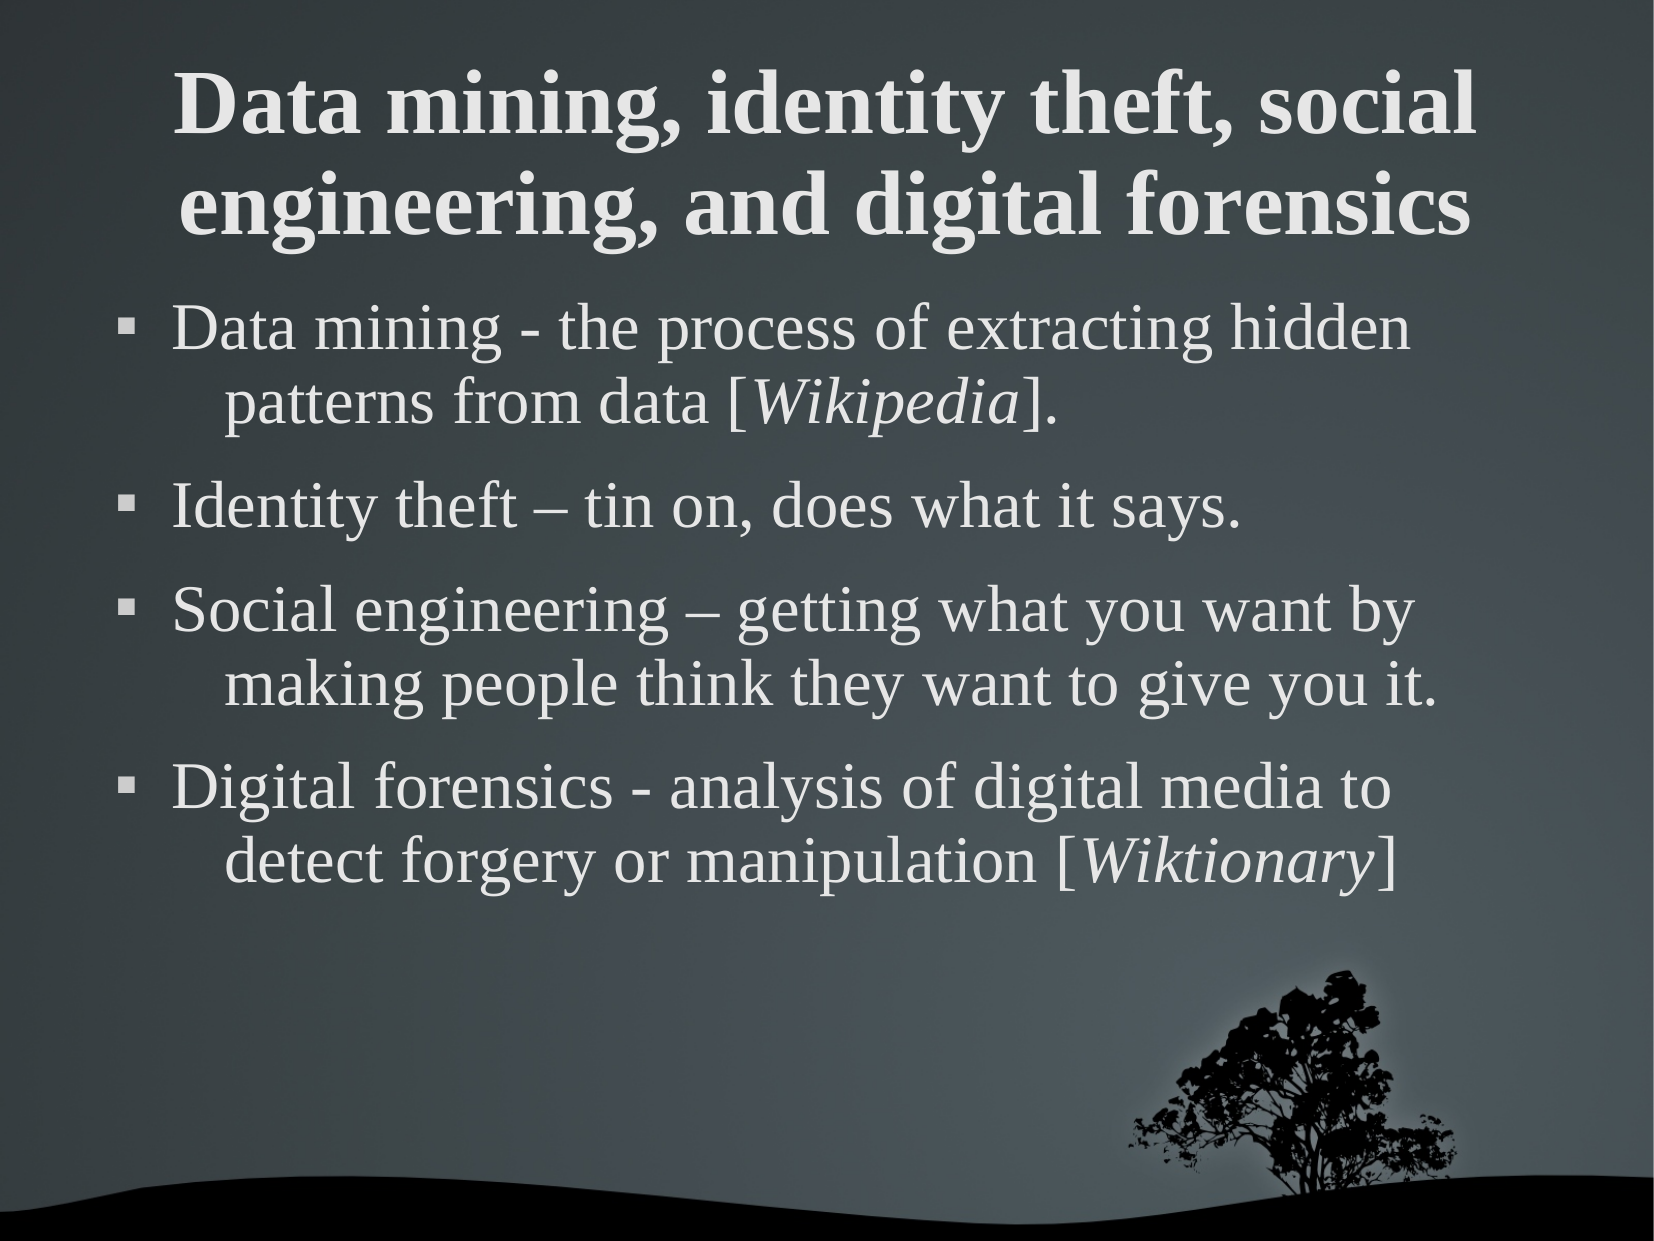

# Data mining, identity theft, social engineering, and digital forensics
Data mining - the process of extracting hidden patterns from data [Wikipedia].
Identity theft – tin on, does what it says.
Social engineering – getting what you want by making people think they want to give you it.
Digital forensics - analysis of digital media to detect forgery or manipulation [Wiktionary]